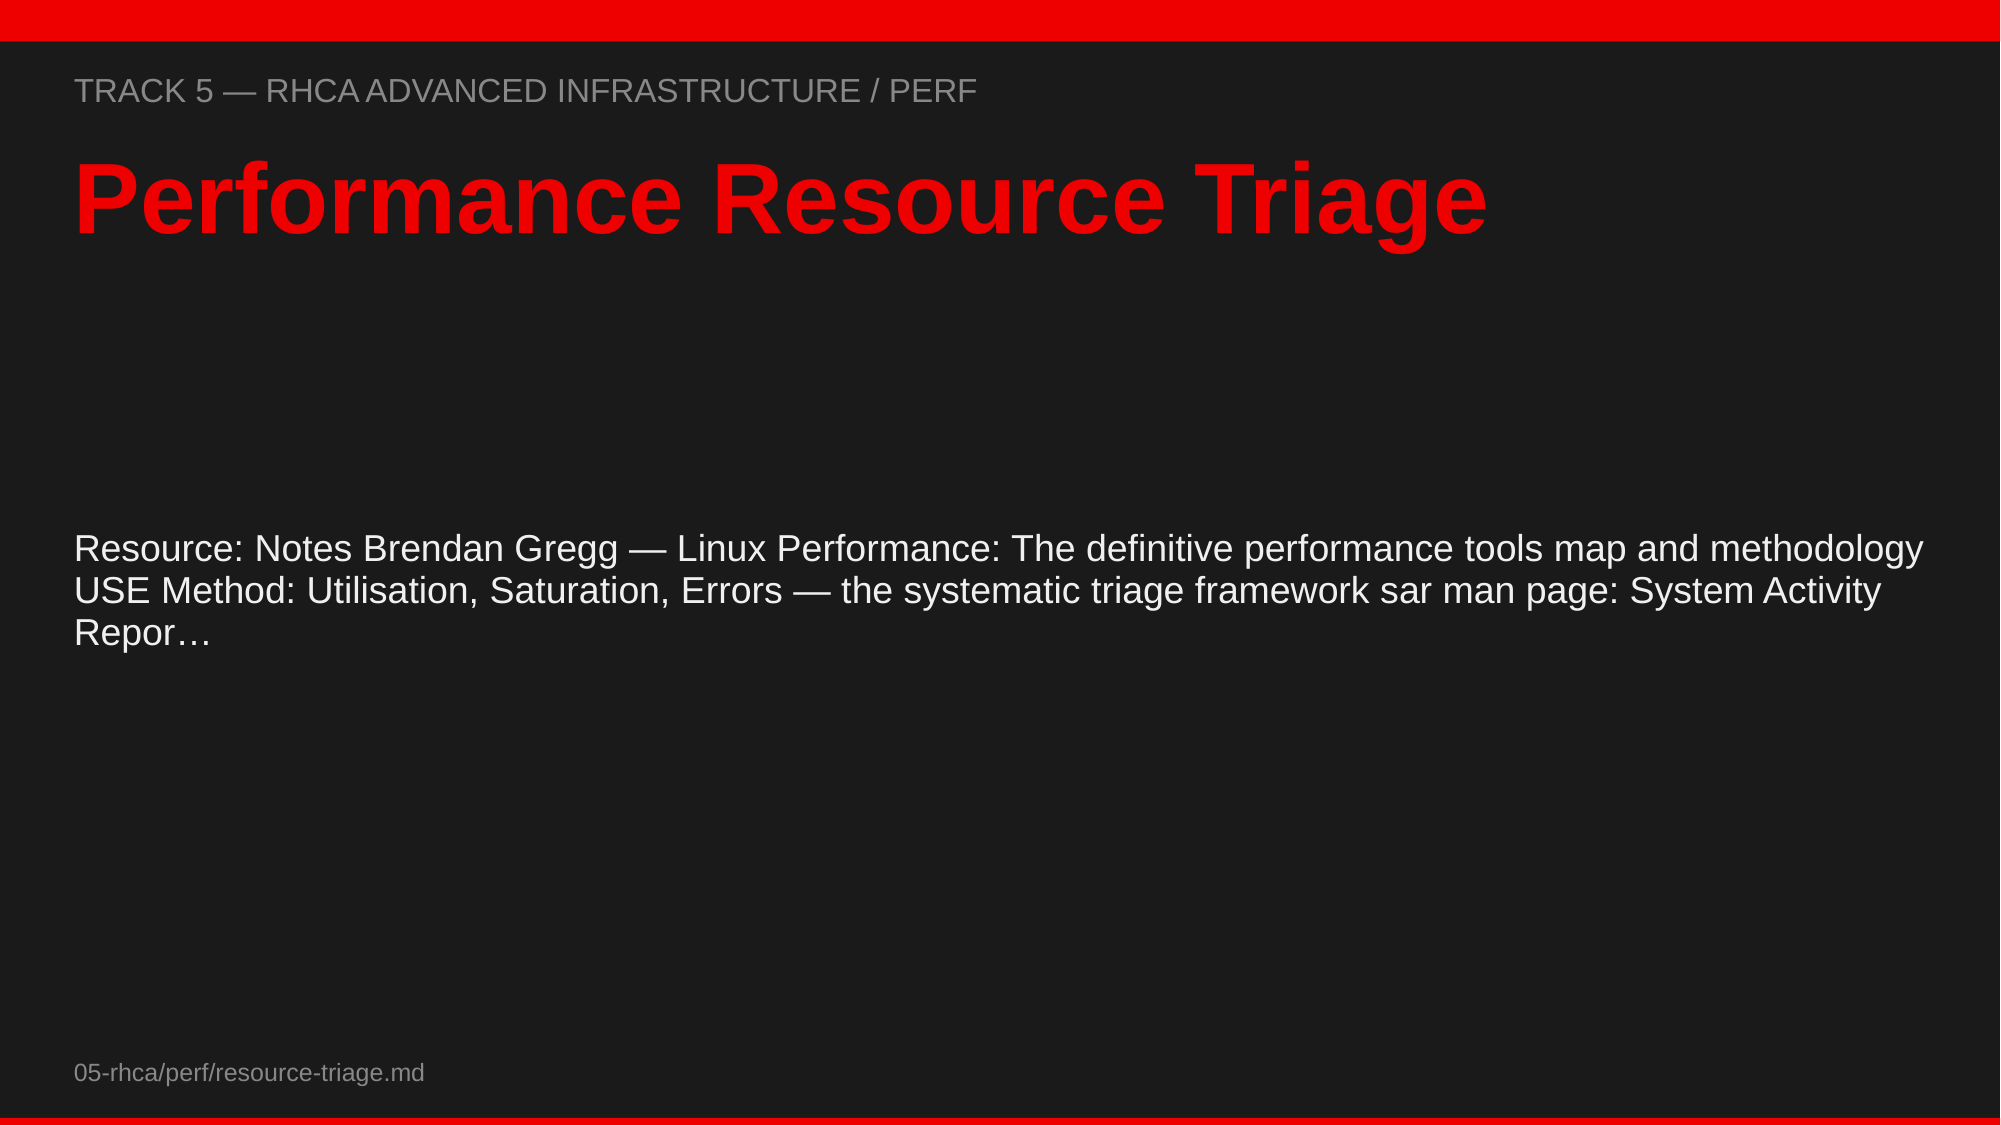

TRACK 5 — RHCA ADVANCED INFRASTRUCTURE / PERF
Performance Resource Triage
Resource: Notes Brendan Gregg — Linux Performance: The definitive performance tools map and methodology USE Method: Utilisation, Saturation, Errors — the systematic triage framework sar man page: System Activity Repor…
05-rhca/perf/resource-triage.md